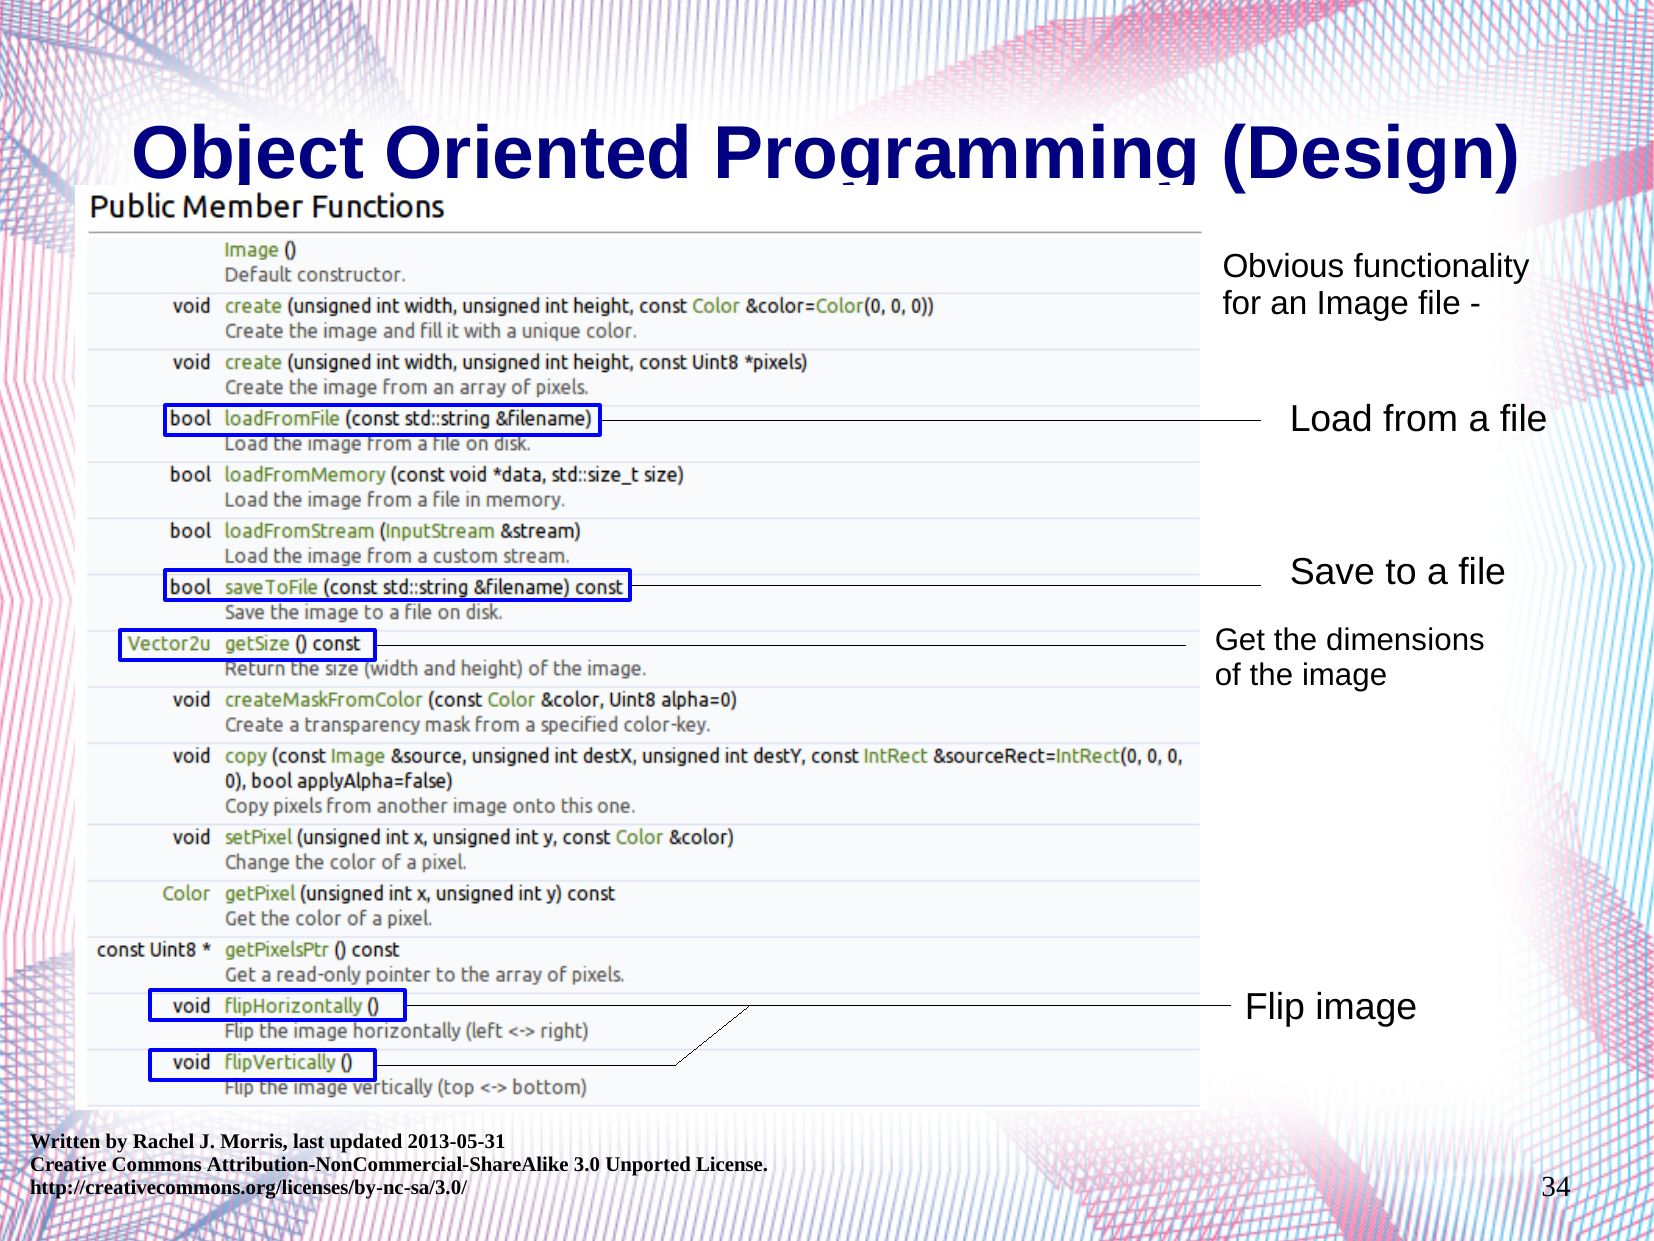

# Object Oriented Programming (Design)
Obvious functionality for an Image file -
Load from a file
Save to a file
Get the dimensions of the image
Flip image
34